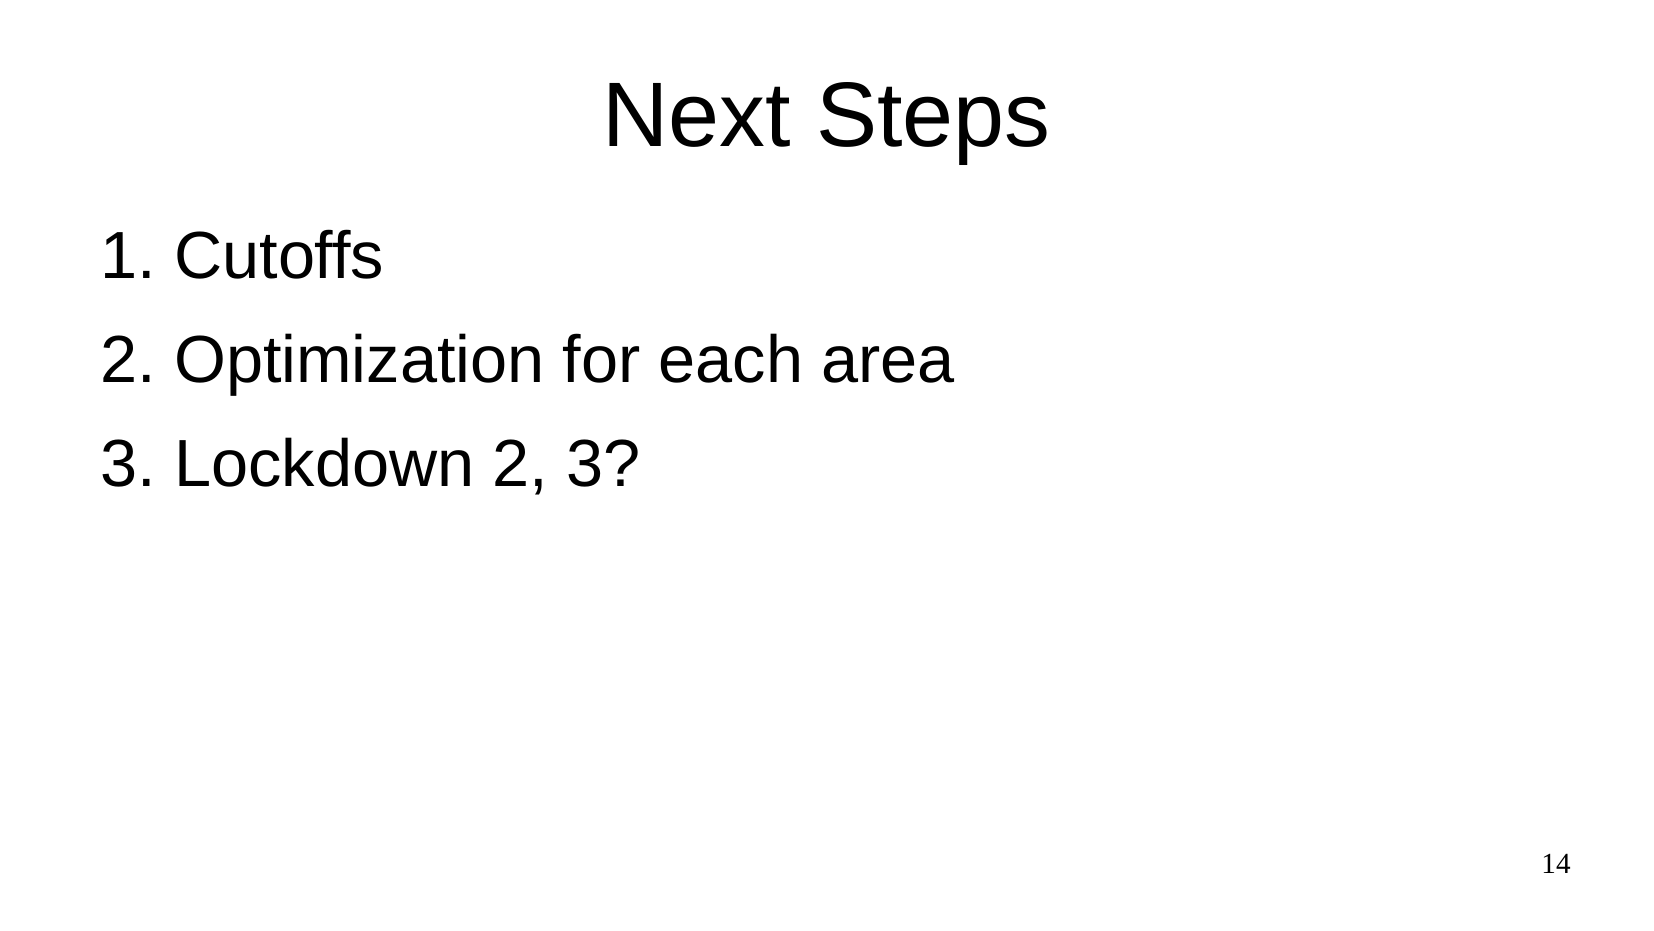

# Next Steps
 Cutoffs
 Optimization for each area
 Lockdown 2, 3?
14